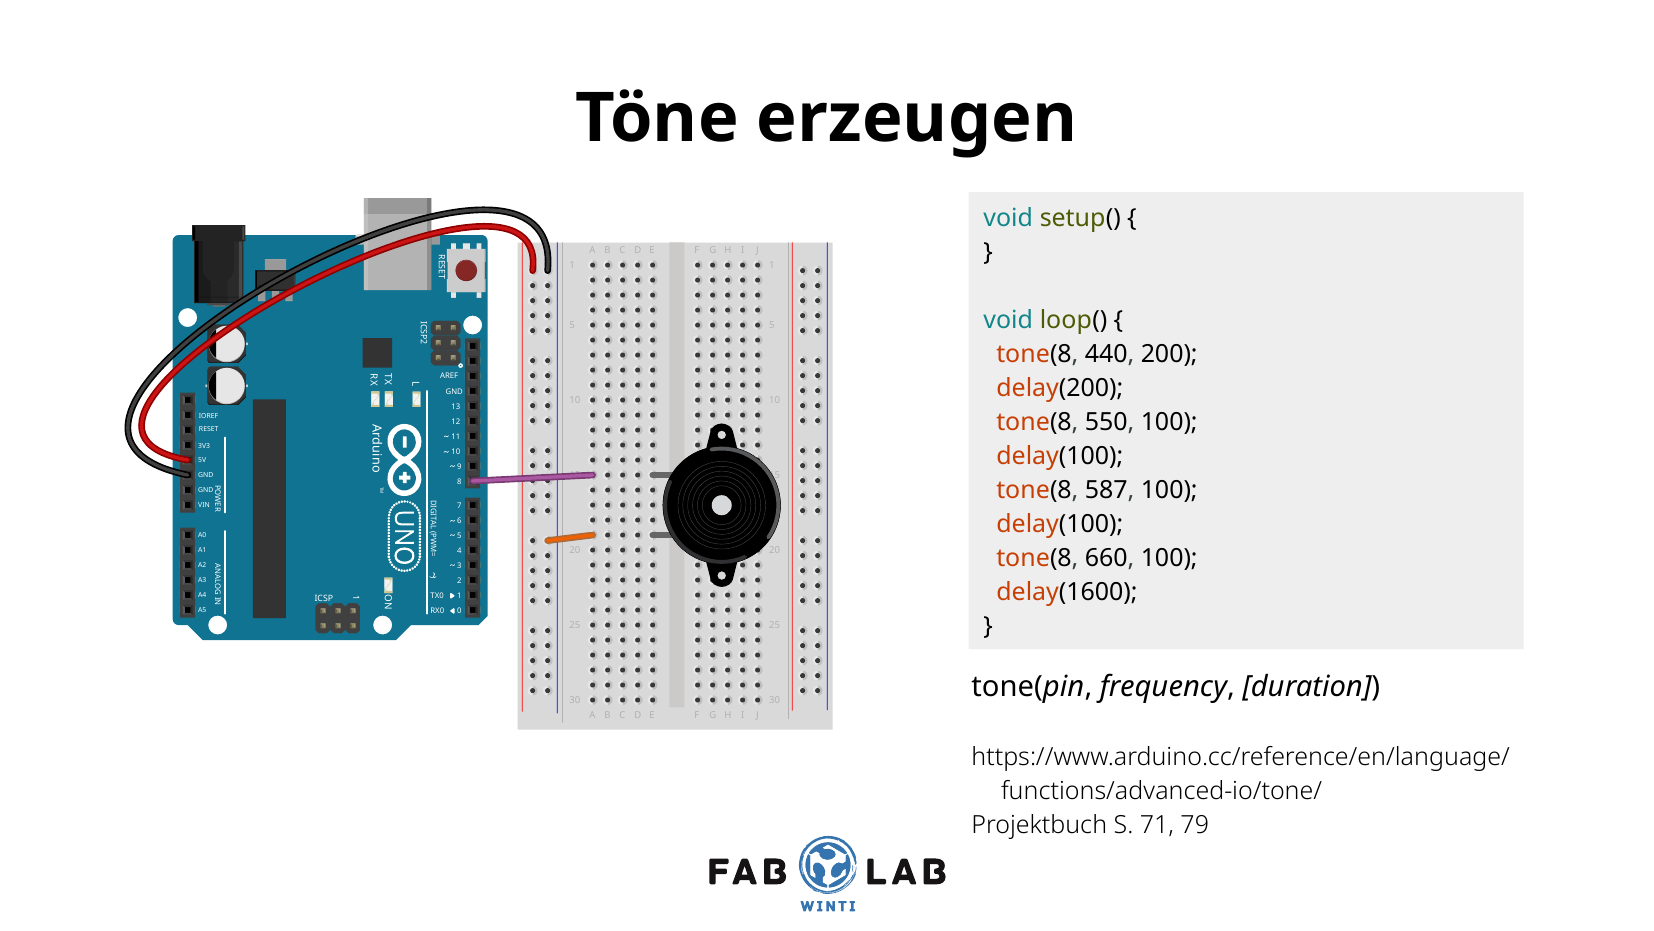

# Töne erzeugen
void setup() {
}
void loop() {
  tone(8, 440, 200);
  delay(200);
  tone(8, 550, 100);
  delay(100);
  tone(8, 587, 100);
  delay(100);
  tone(8, 660, 100);
  delay(1600);
}
tone(pin, frequency, [duration])
https://www.arduino.cc/reference/en/language/­functions/advanced-io/tone/
Projektbuch S. 71, 79